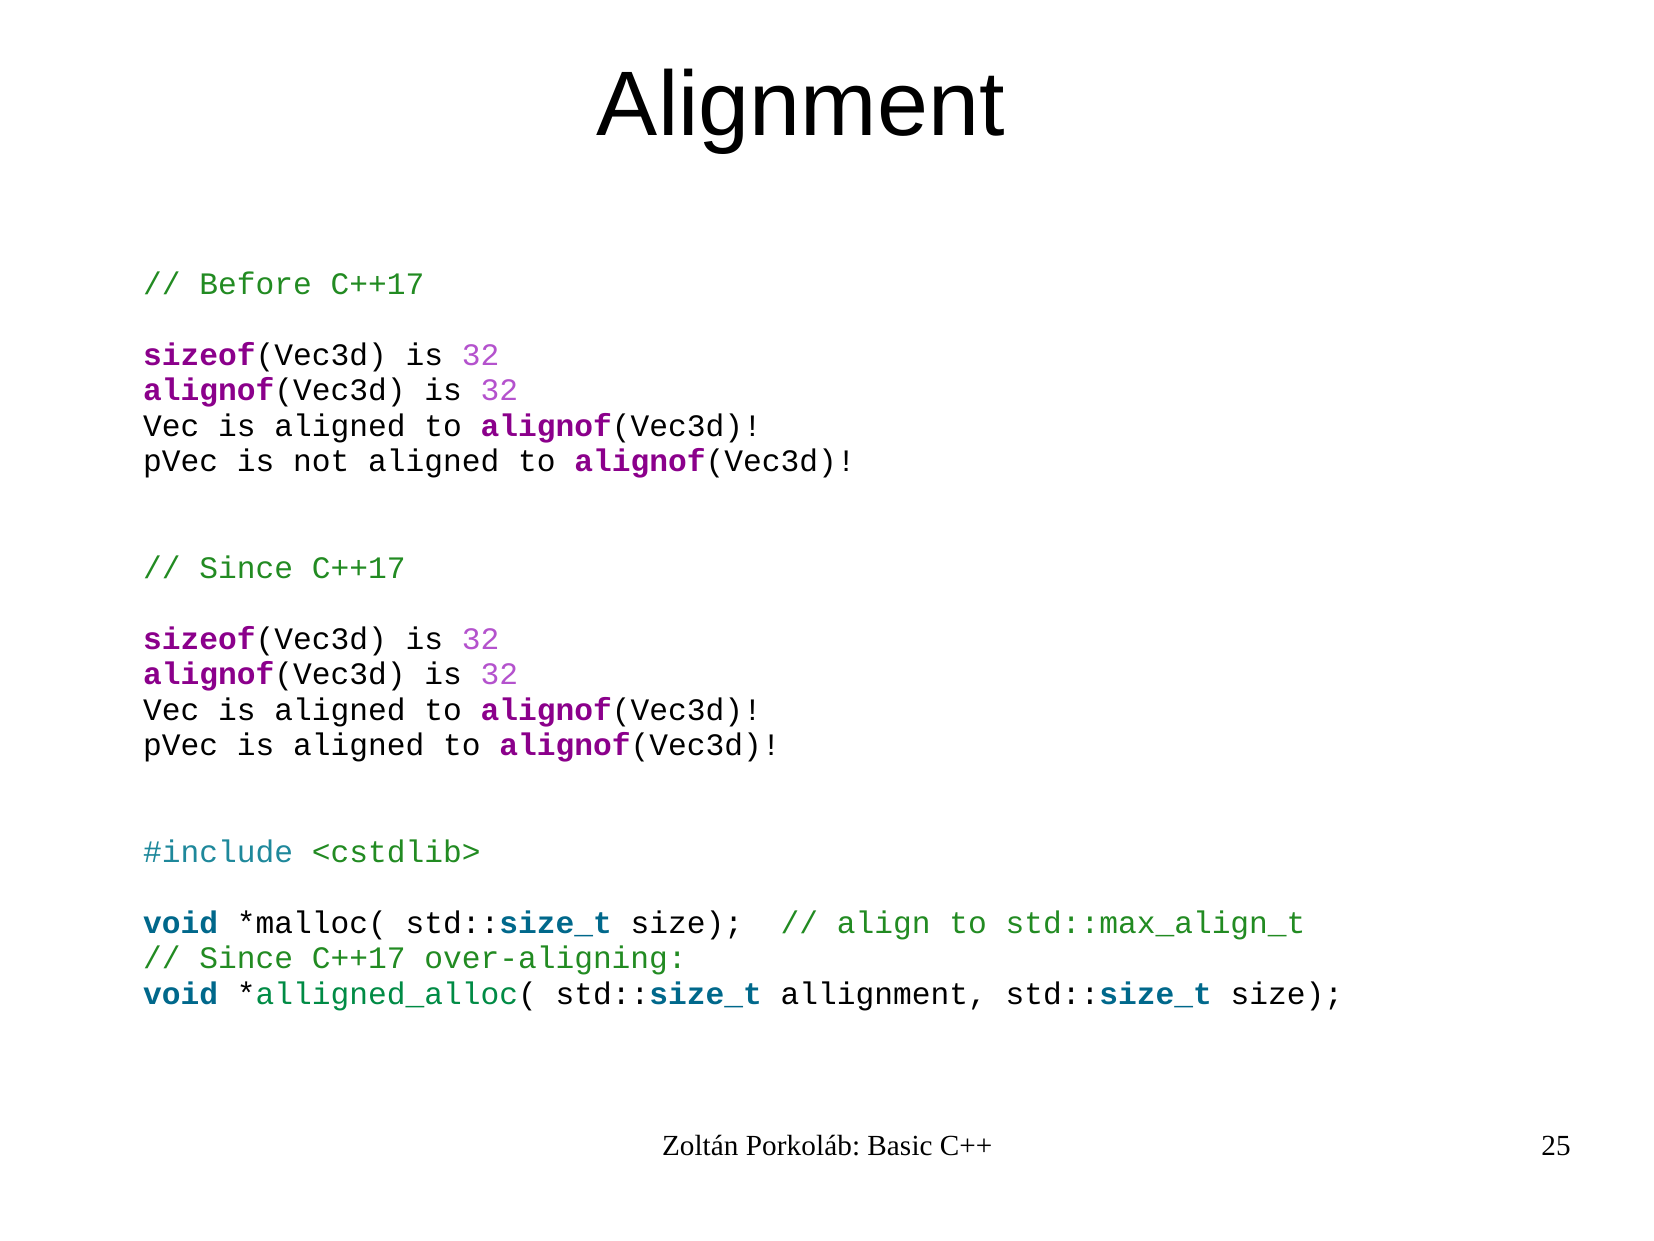

# Alignment
 // Before C++17
 sizeof(Vec3d) is 32
 alignof(Vec3d) is 32
 Vec is aligned to alignof(Vec3d)!
 pVec is not aligned to alignof(Vec3d)!
 // Since C++17
 sizeof(Vec3d) is 32
 alignof(Vec3d) is 32
 Vec is aligned to alignof(Vec3d)!
 pVec is aligned to alignof(Vec3d)!
 #include <cstdlib>
 void *malloc( std::size_t size); // align to std::max_align_t
 // Since C++17 over-aligning:
 void *alligned_alloc( std::size_t allignment, std::size_t size);
Zoltán Porkoláb: Basic C++
25